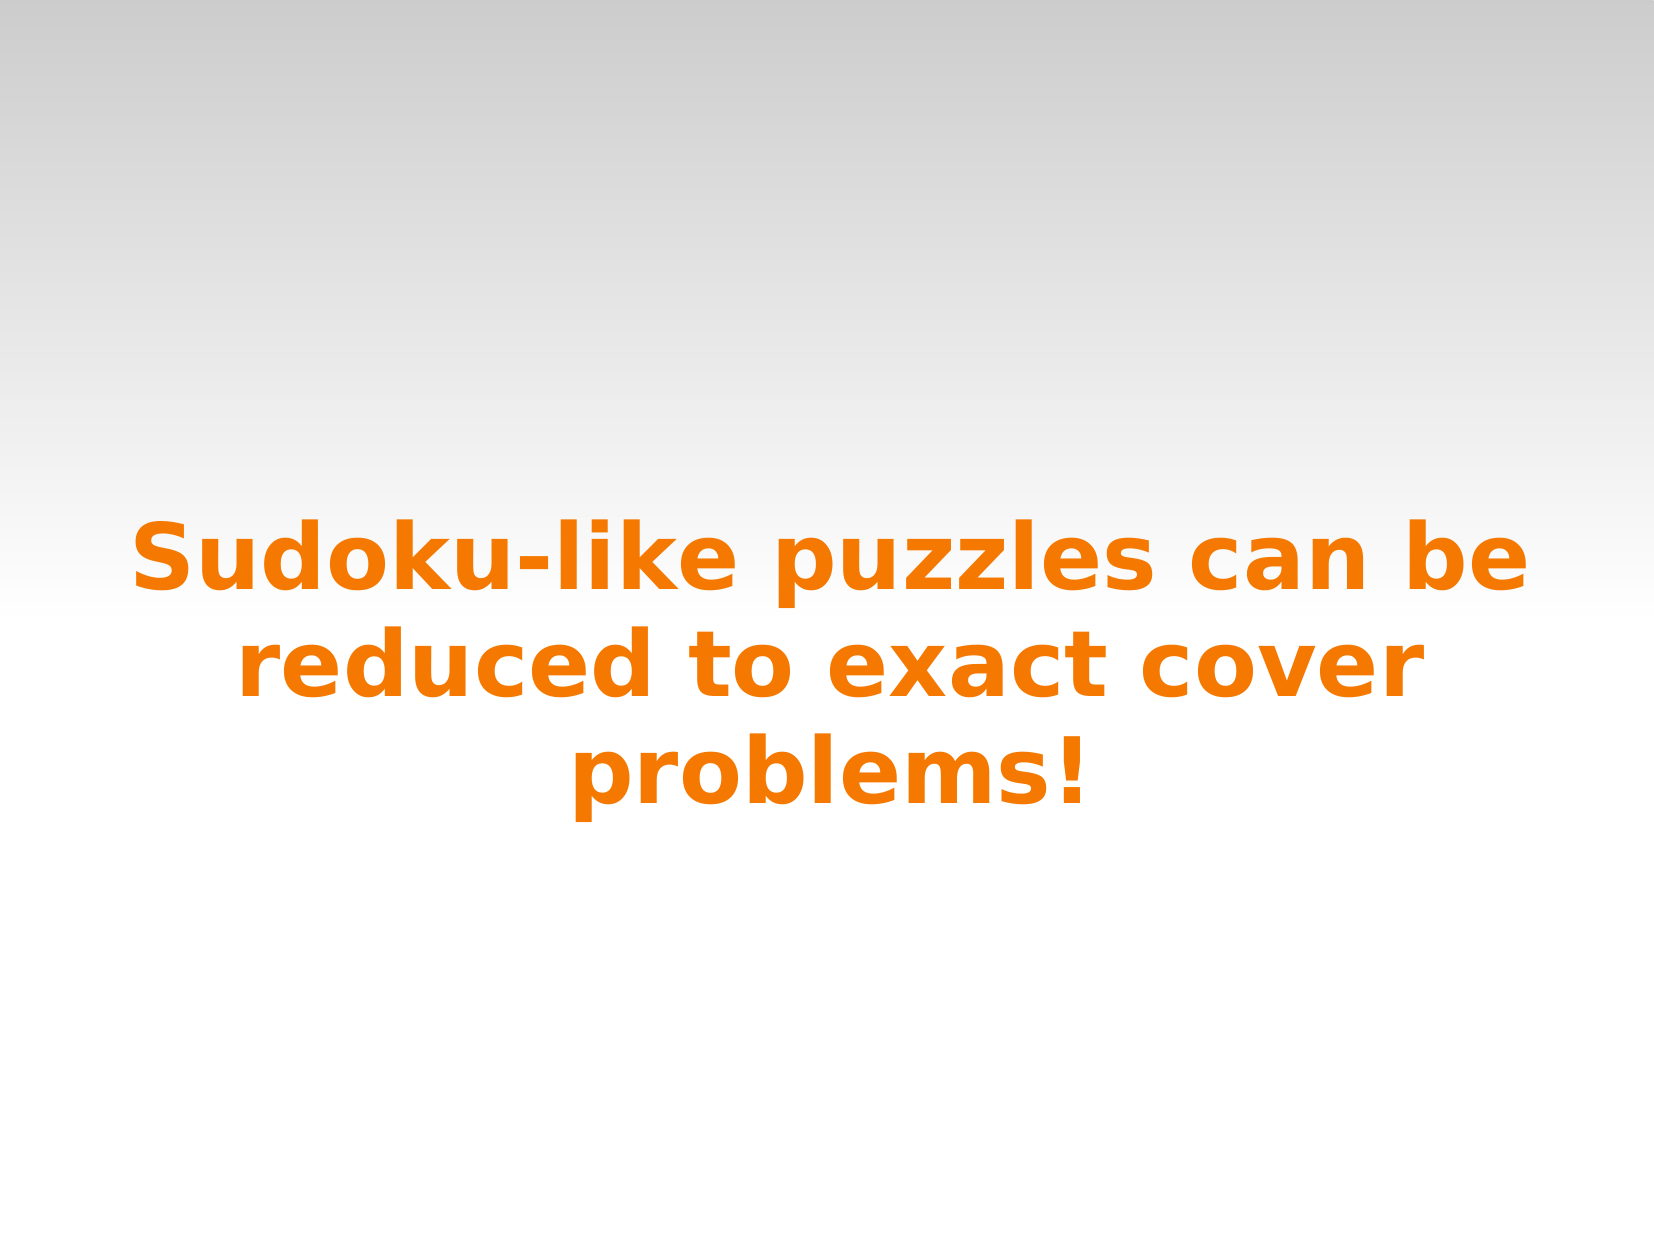

# Sudoku-like puzzles can be reduced to exact cover problems!